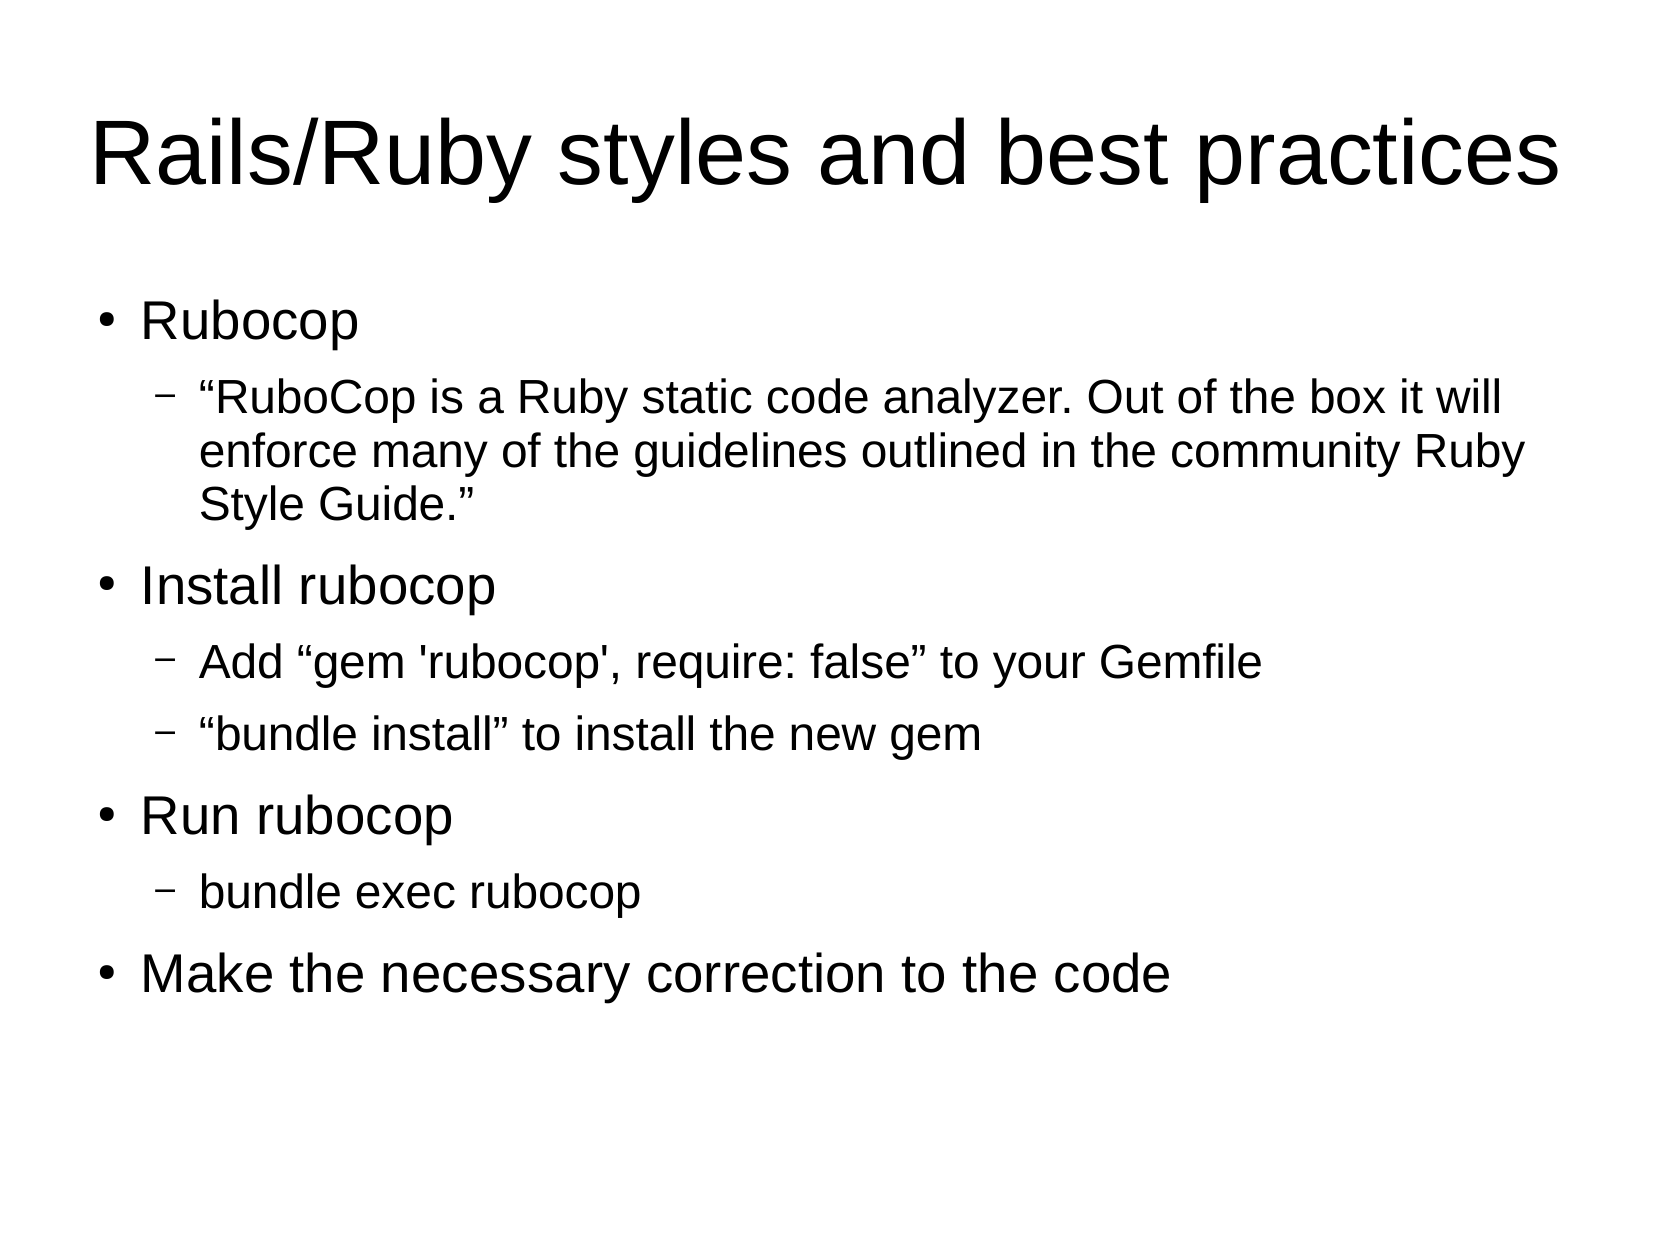

# Rails/Ruby styles and best practices
Rubocop
“RuboCop is a Ruby static code analyzer. Out of the box it will enforce many of the guidelines outlined in the community Ruby Style Guide.”
Install rubocop
Add “gem 'rubocop', require: false” to your Gemfile
“bundle install” to install the new gem
Run rubocop
bundle exec rubocop
Make the necessary correction to the code